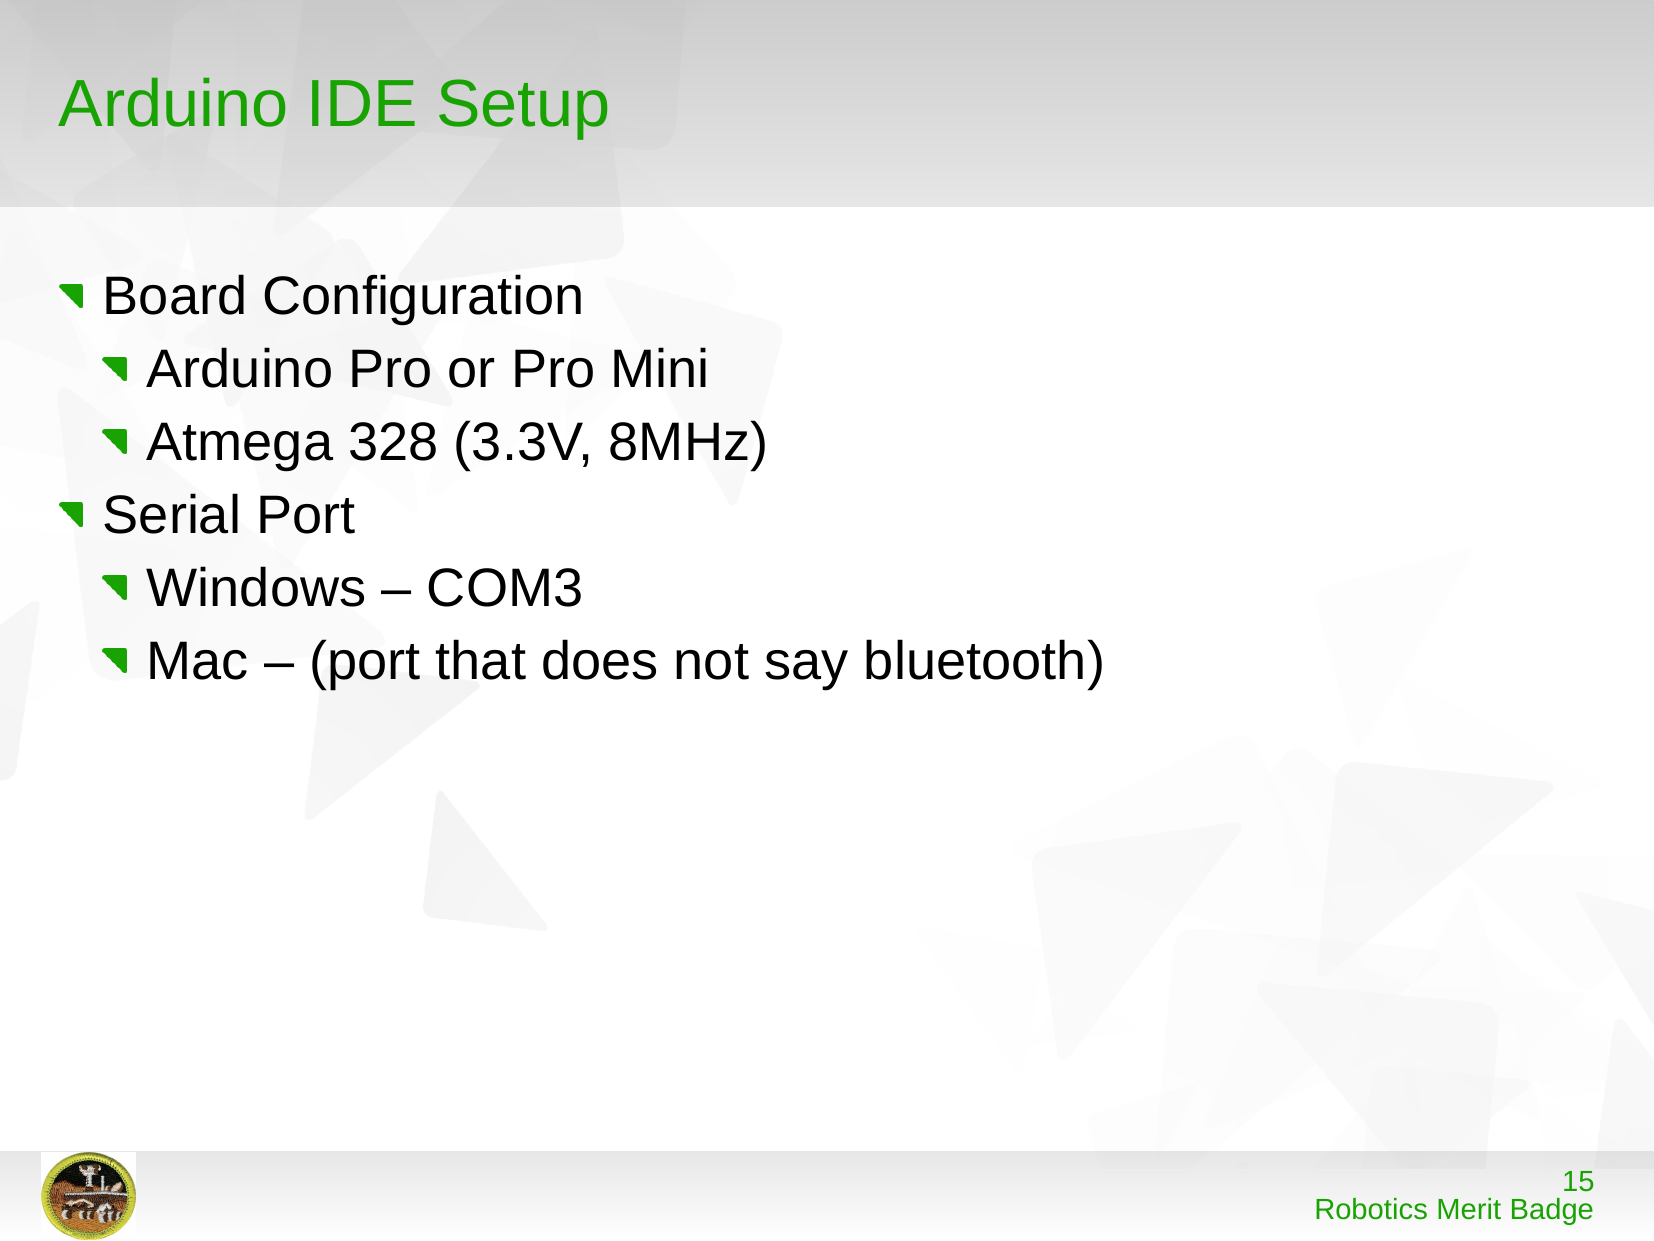

# Arduino IDE Setup
Board Configuration
Arduino Pro or Pro Mini
Atmega 328 (3.3V, 8MHz)
Serial Port
Windows – COM3
Mac – (port that does not say bluetooth)
15
Robotics Merit Badge